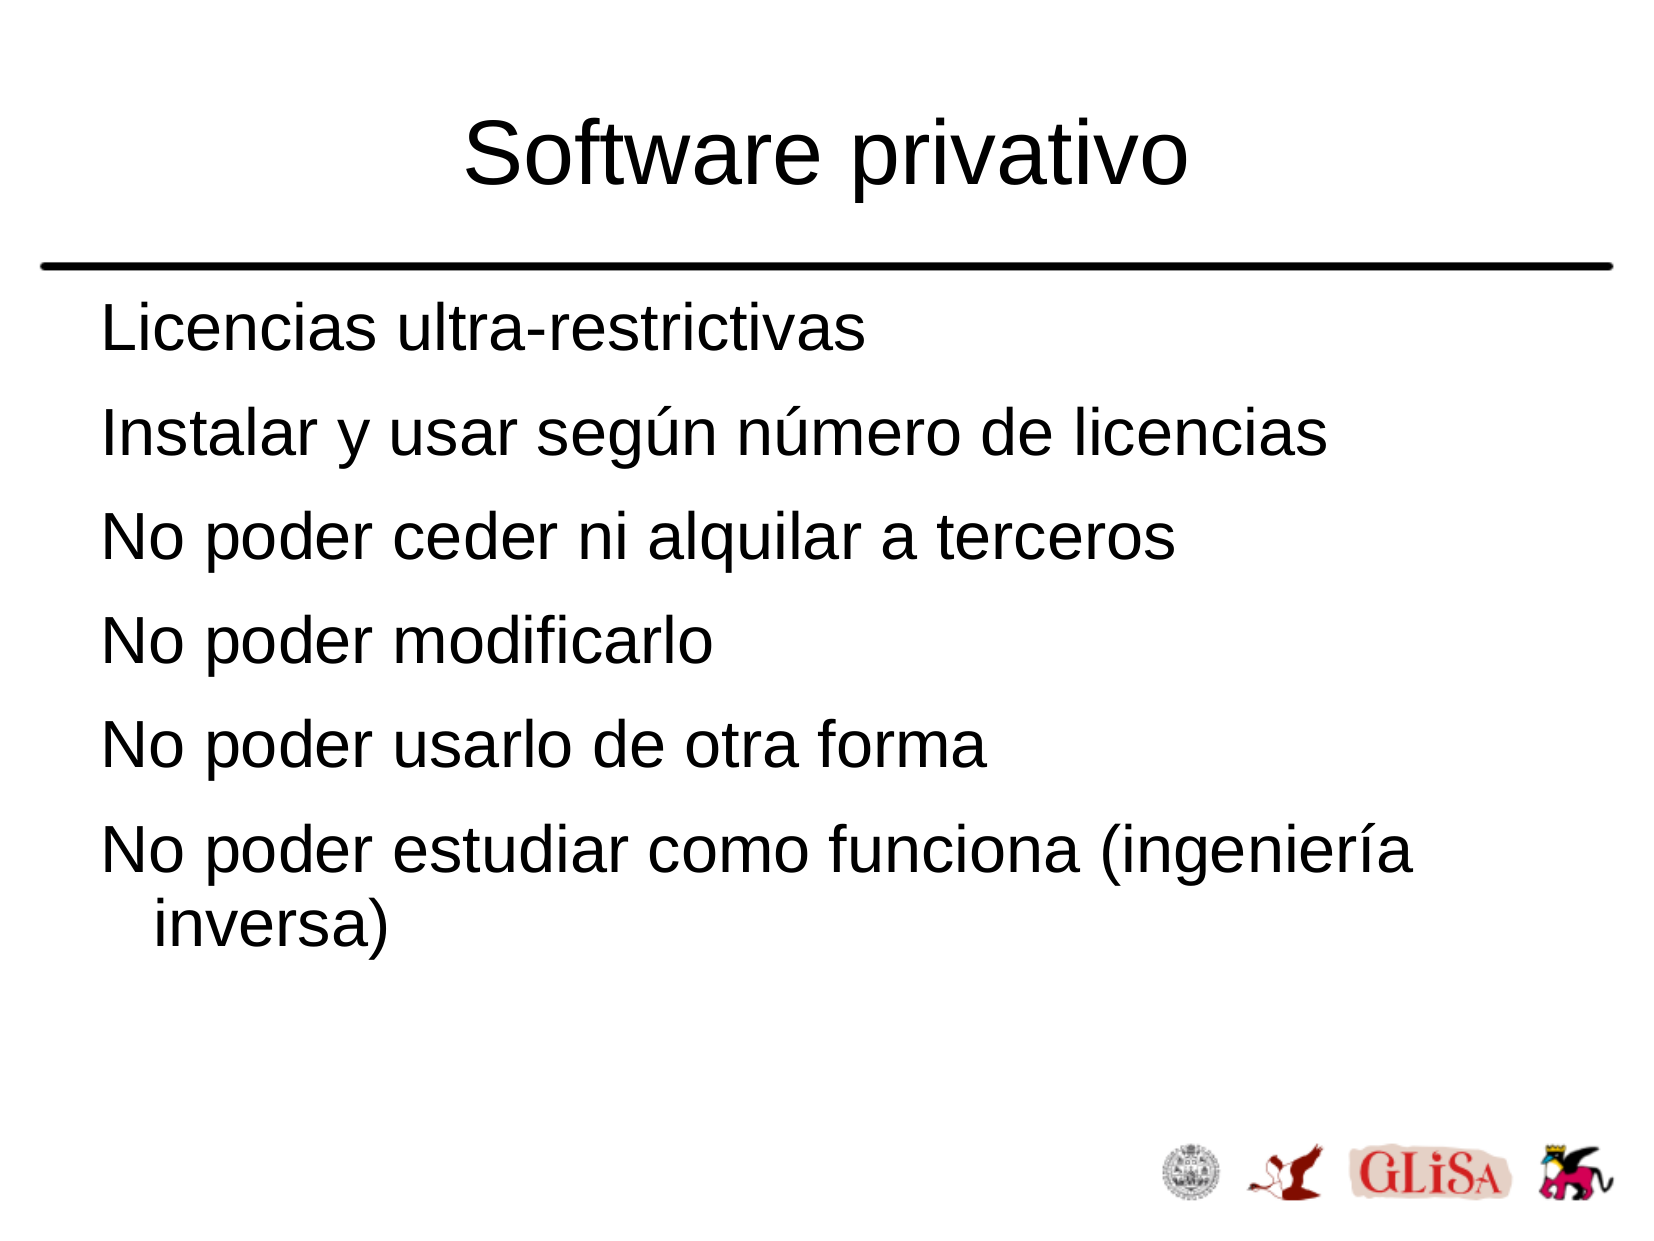

# Software privativo
Licencias ultra-restrictivas
Instalar y usar según número de licencias
No poder ceder ni alquilar a terceros
No poder modificarlo
No poder usarlo de otra forma
No poder estudiar como funciona (ingeniería inversa)